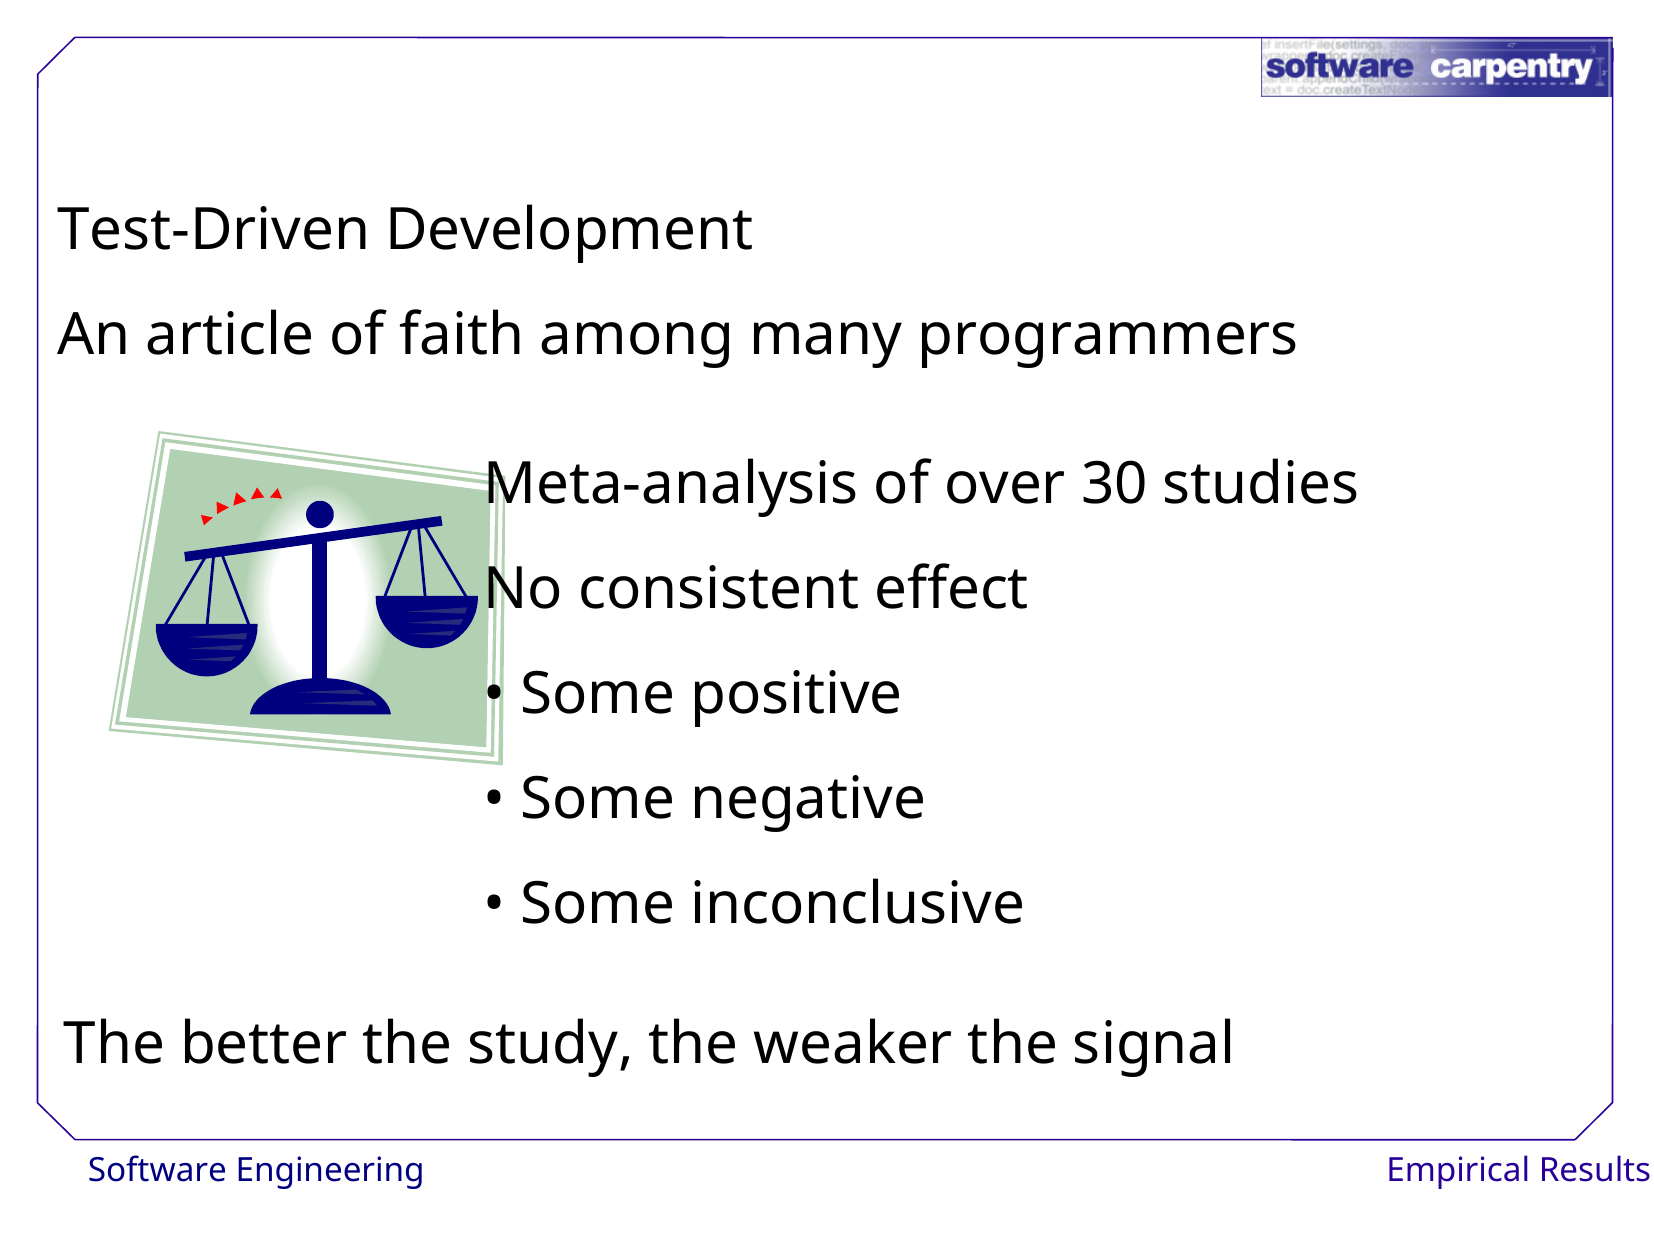

Test-Driven Development
An article of faith among many programmers
Meta-analysis of over 30 studies
No consistent effect
• Some positive
• Some negative
• Some inconclusive
The better the study, the weaker the signal